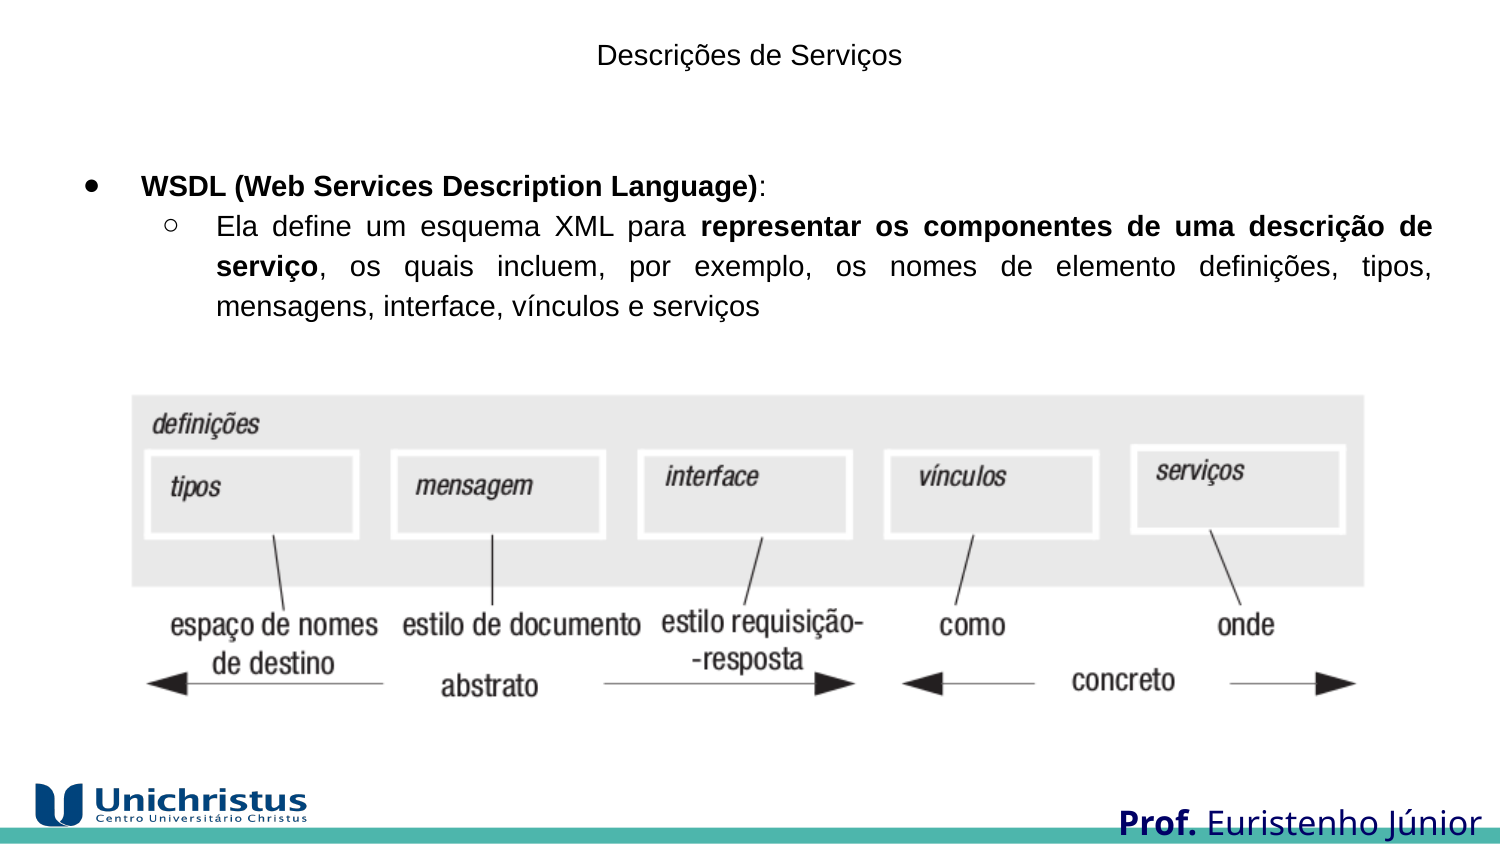

# Descrições de Serviços
WSDL (Web Services Description Language):
Ela define um esquema XML para representar os componentes de uma descrição de serviço, os quais incluem, por exemplo, os nomes de elemento definições, tipos, mensagens, interface, vínculos e serviços
Prof. Euristenho Júnior